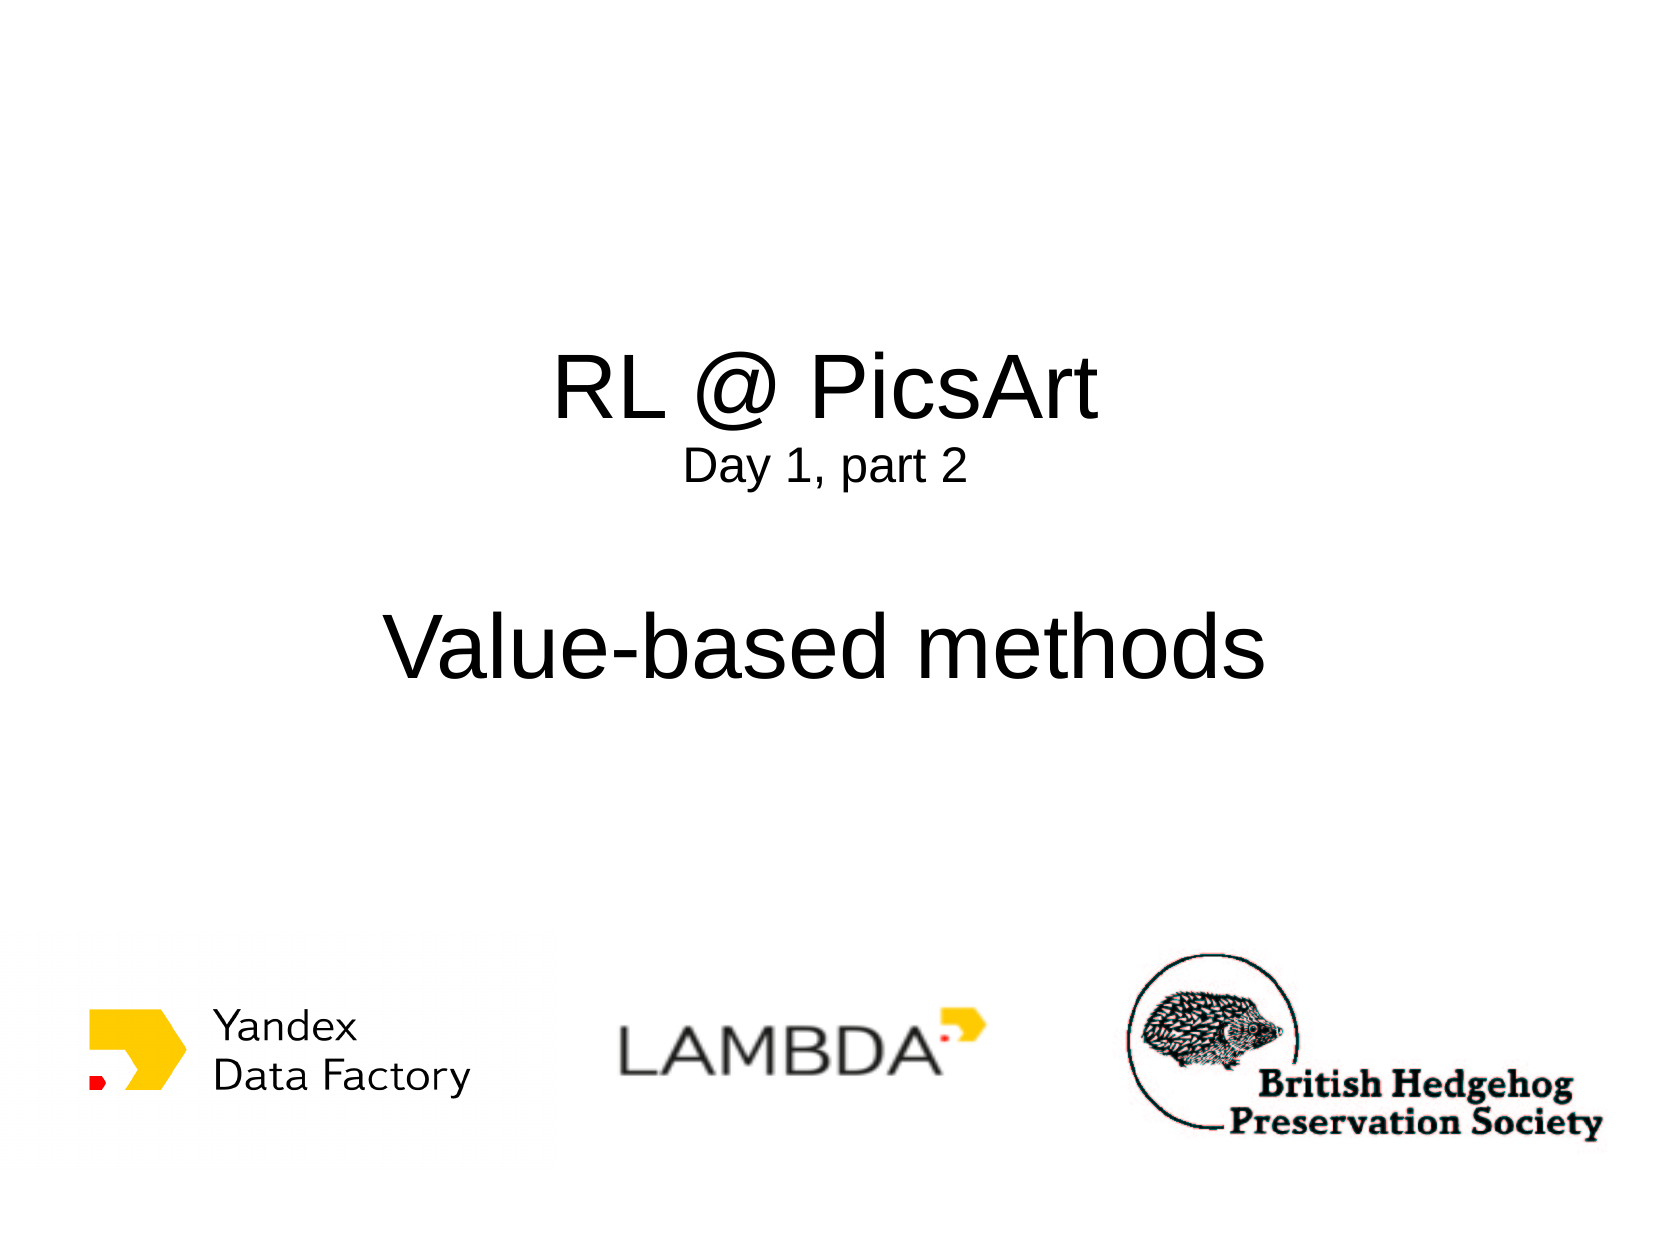

RL @ PicsArt
Day 1, part 2
Value-based methods
1